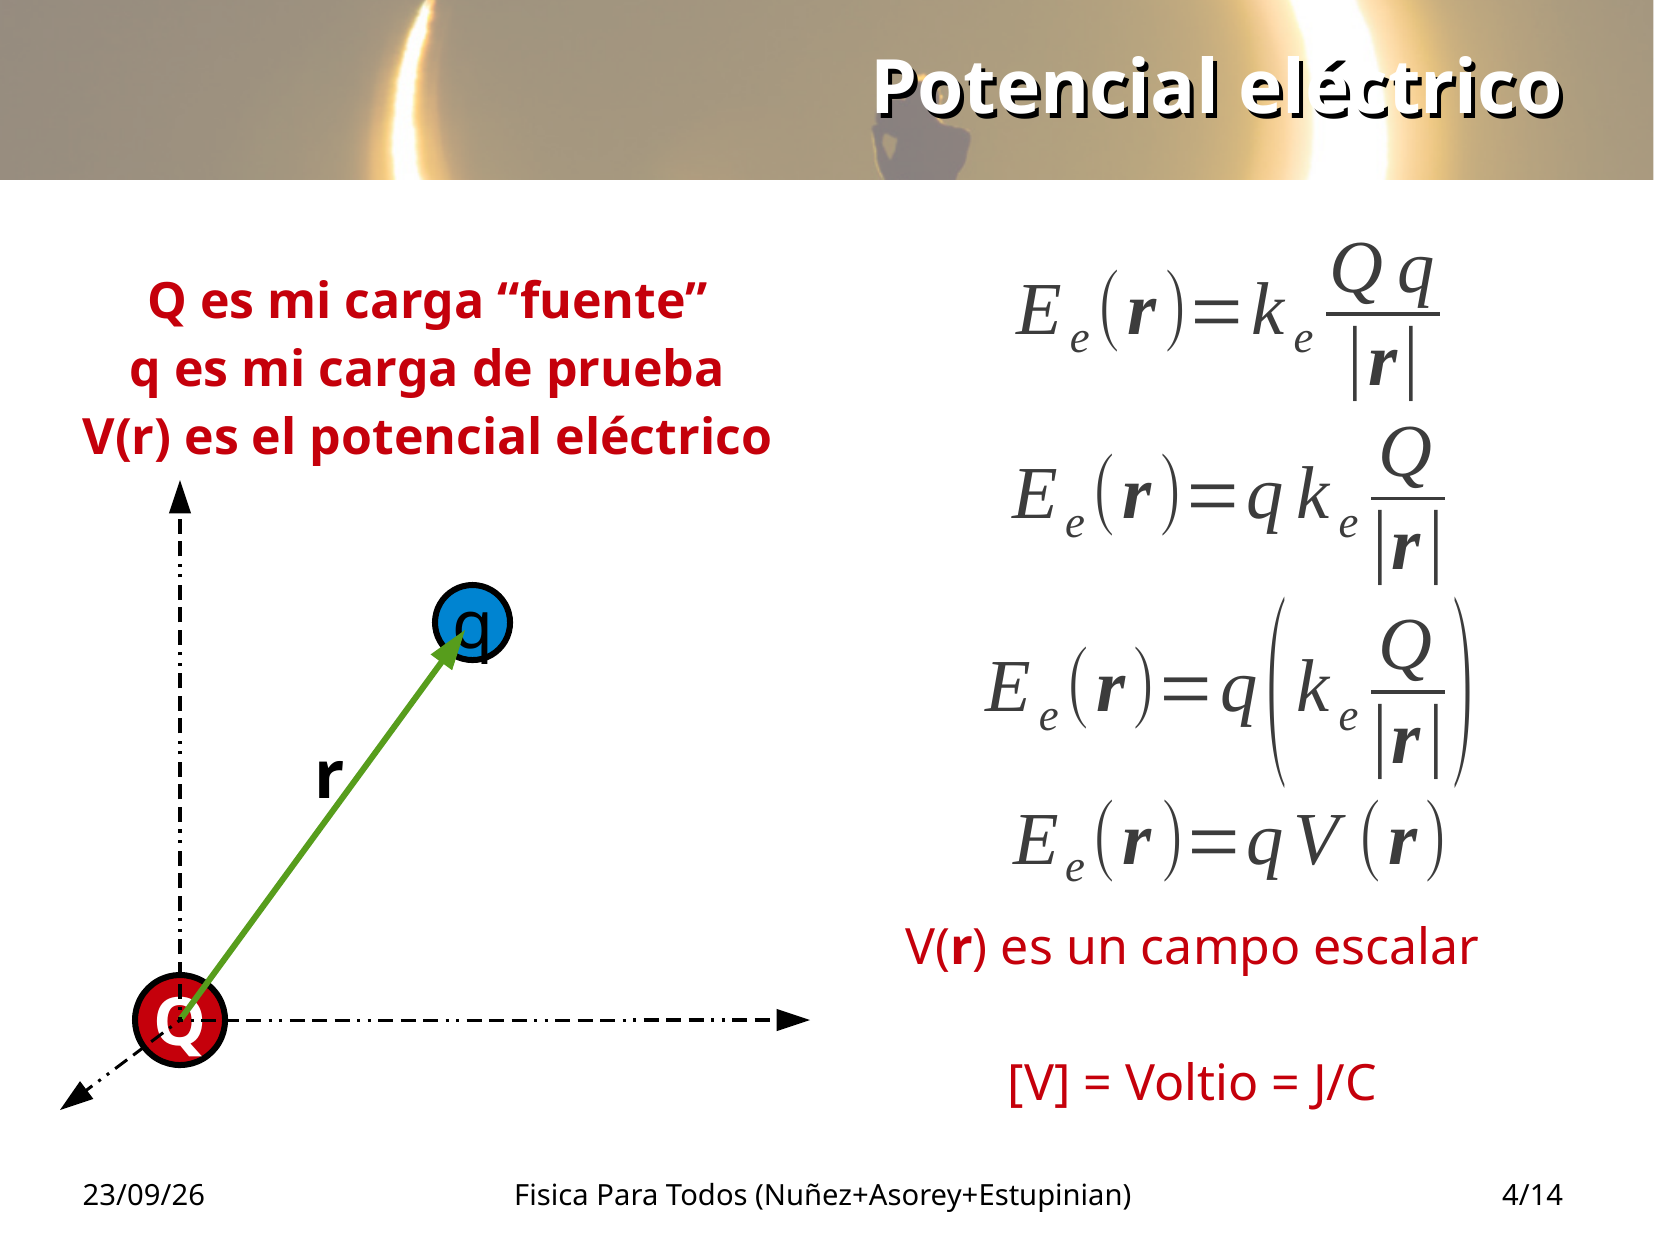

# Potencial eléctrico
Q es mi carga “fuente”
q es mi carga de prueba
V(r) es el potencial eléctrico
q
r
V(r) es un campo escalar
[V] = Voltio = J/C
Q
Fisica Para Todos (Nuñez+Asorey+Estupinian)
4